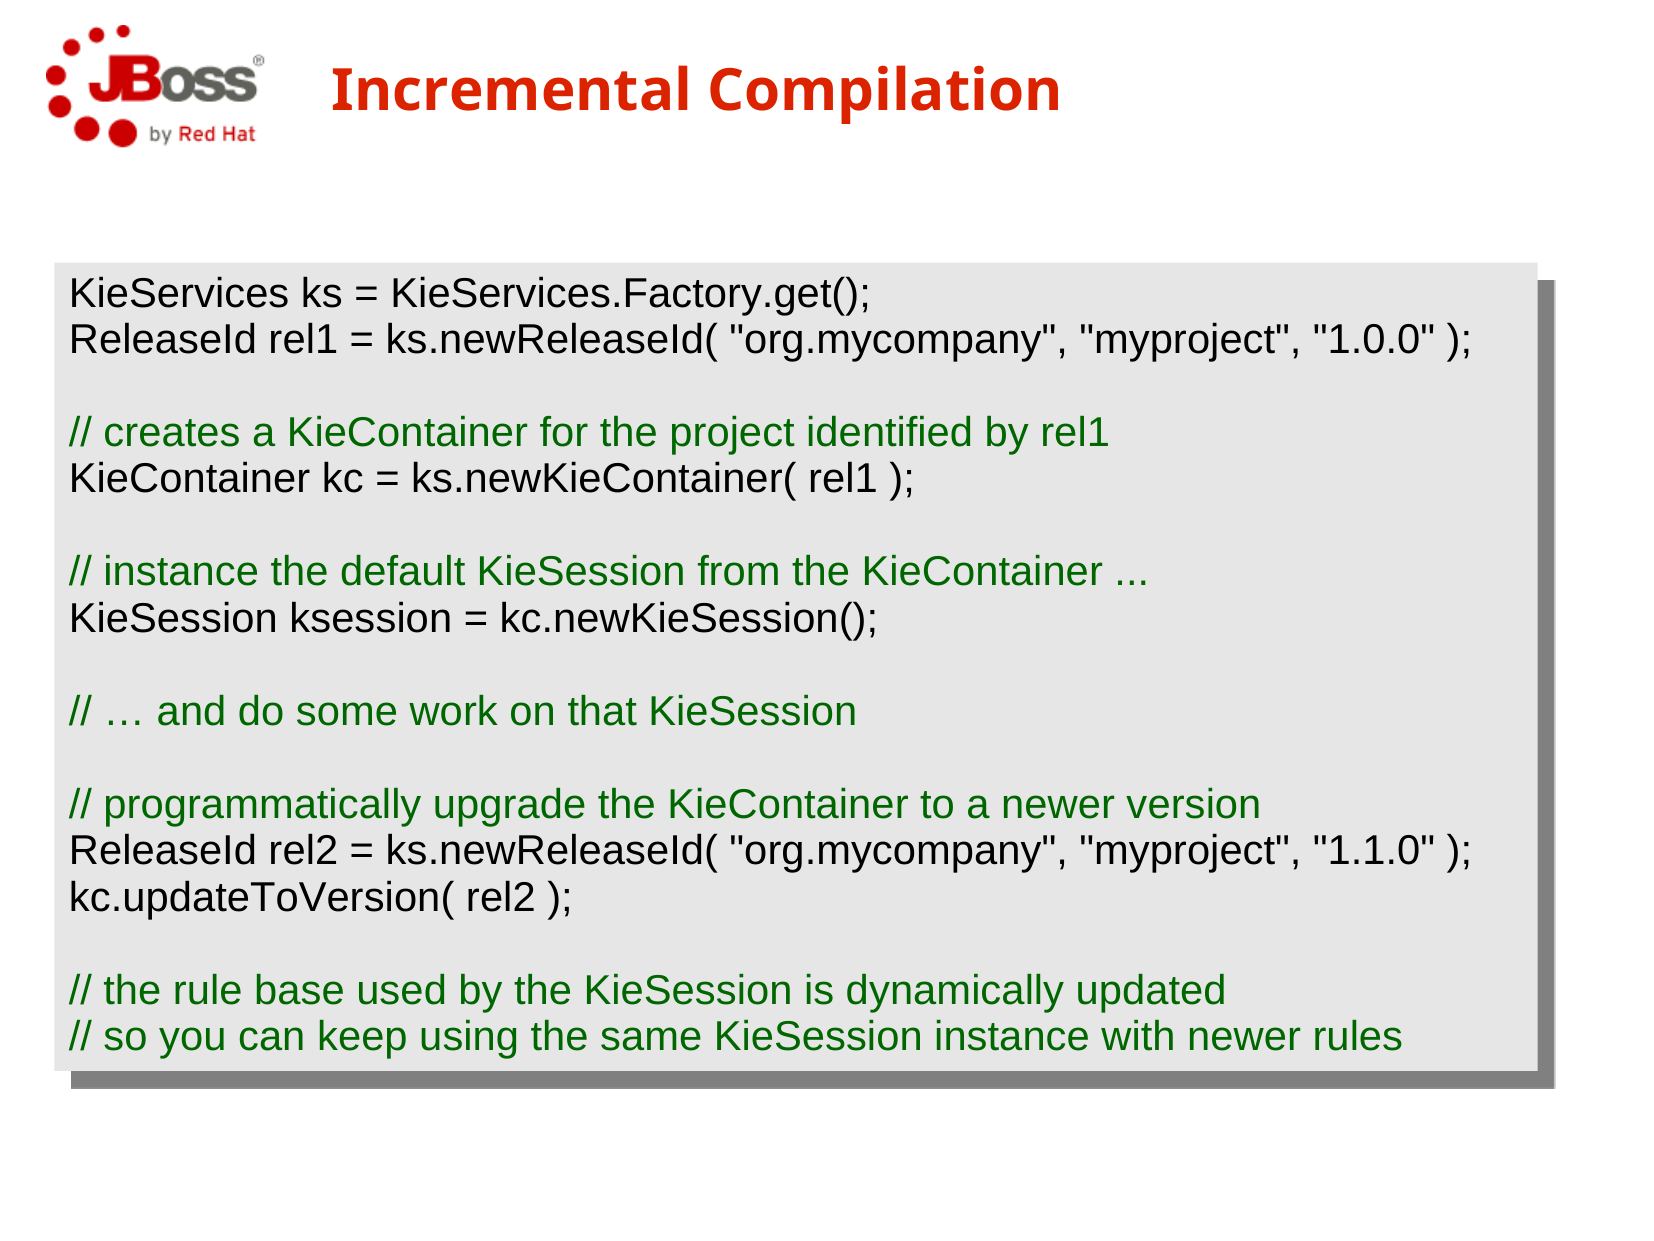

# Incremental Compilation
KieServices ks = KieServices.Factory.get();
ReleaseId rel1 = ks.newReleaseId( "org.mycompany", "myproject", "1.0.0" );
// creates a KieContainer for the project identified by rel1
KieContainer kc = ks.newKieContainer( rel1 );
// instance the default KieSession from the KieContainer ...
KieSession ksession = kc.newKieSession();
// … and do some work on that KieSession
// programmatically upgrade the KieContainer to a newer version
ReleaseId rel2 = ks.newReleaseId( "org.mycompany", "myproject", "1.1.0" );
kc.updateToVersion( rel2 );
// the rule base used by the KieSession is dynamically updated
// so you can keep using the same KieSession instance with newer rules